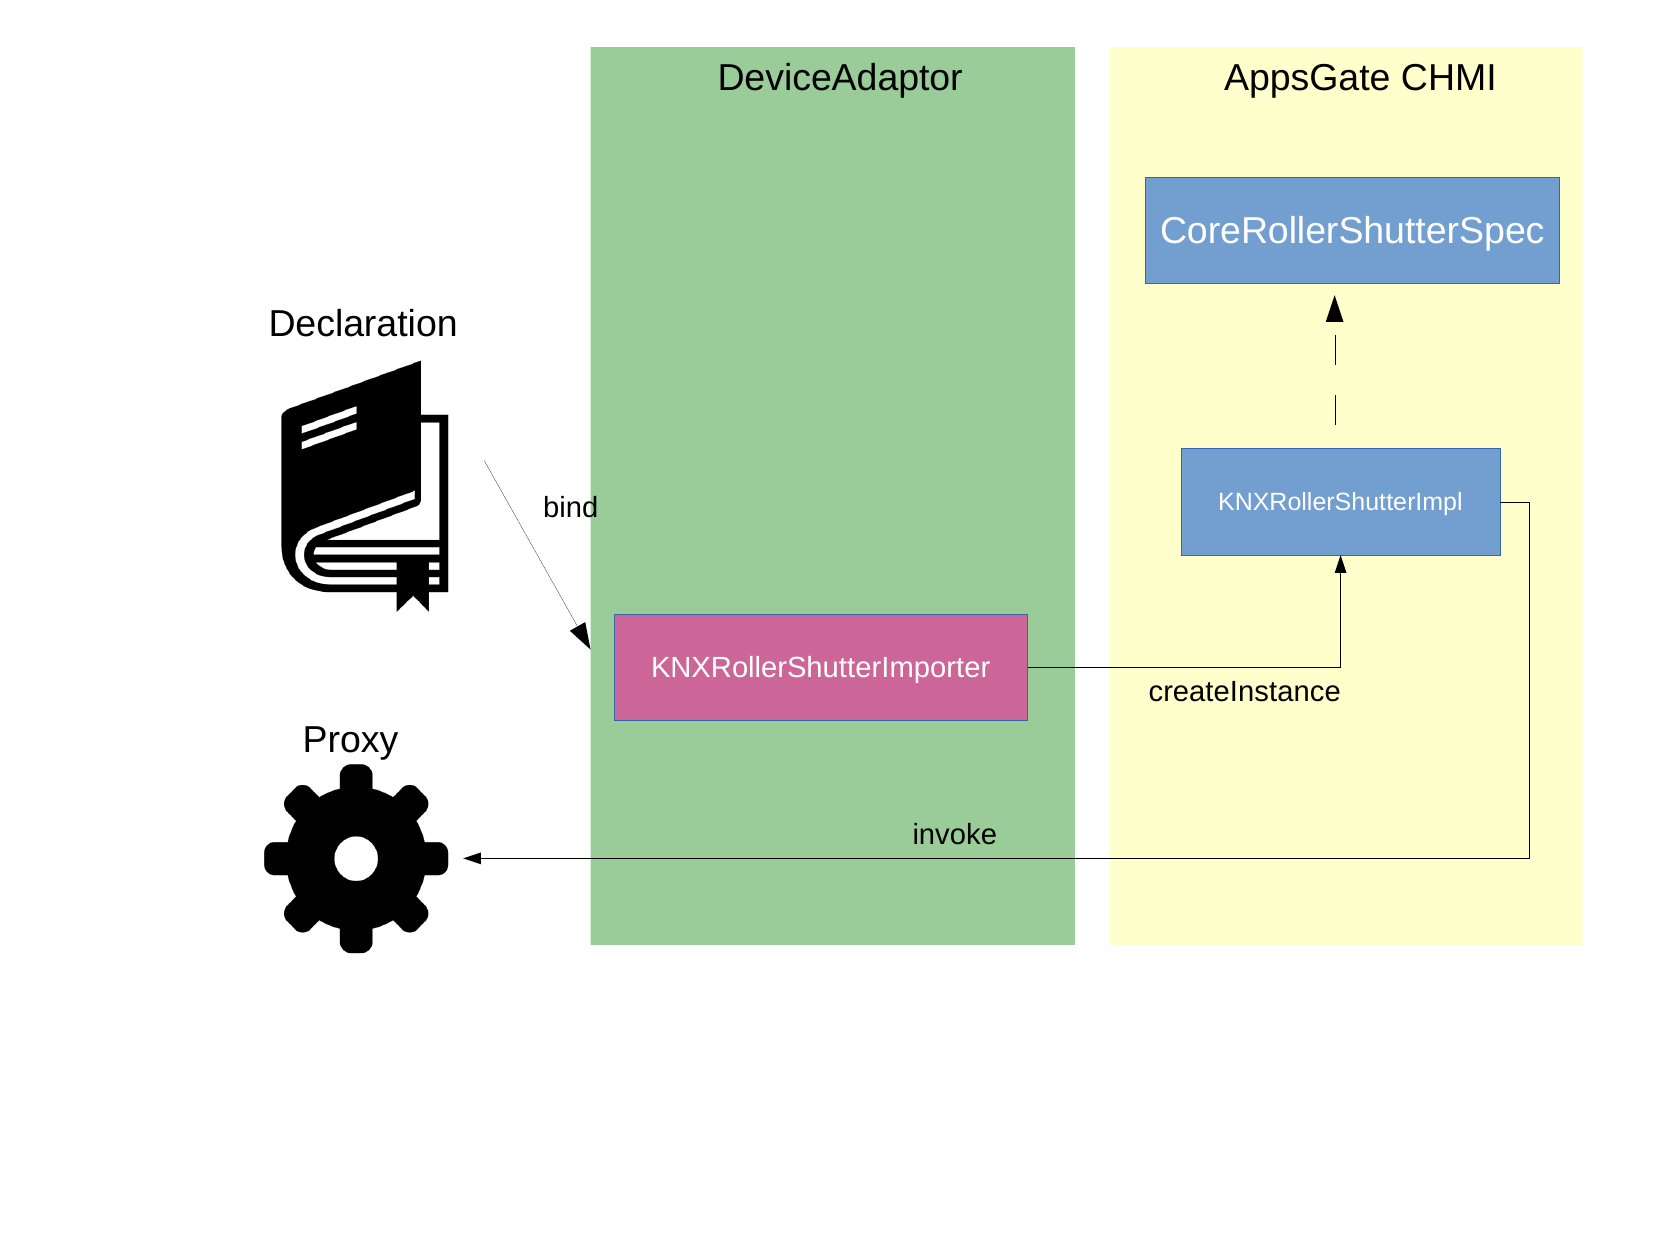

DeviceAdaptor
AppsGate CHMI
CoreRollerShutterSpec
Declaration
KNXRollerShutterImpl
bind
KNXRollerShutterImporter
createInstance
Proxy
invoke